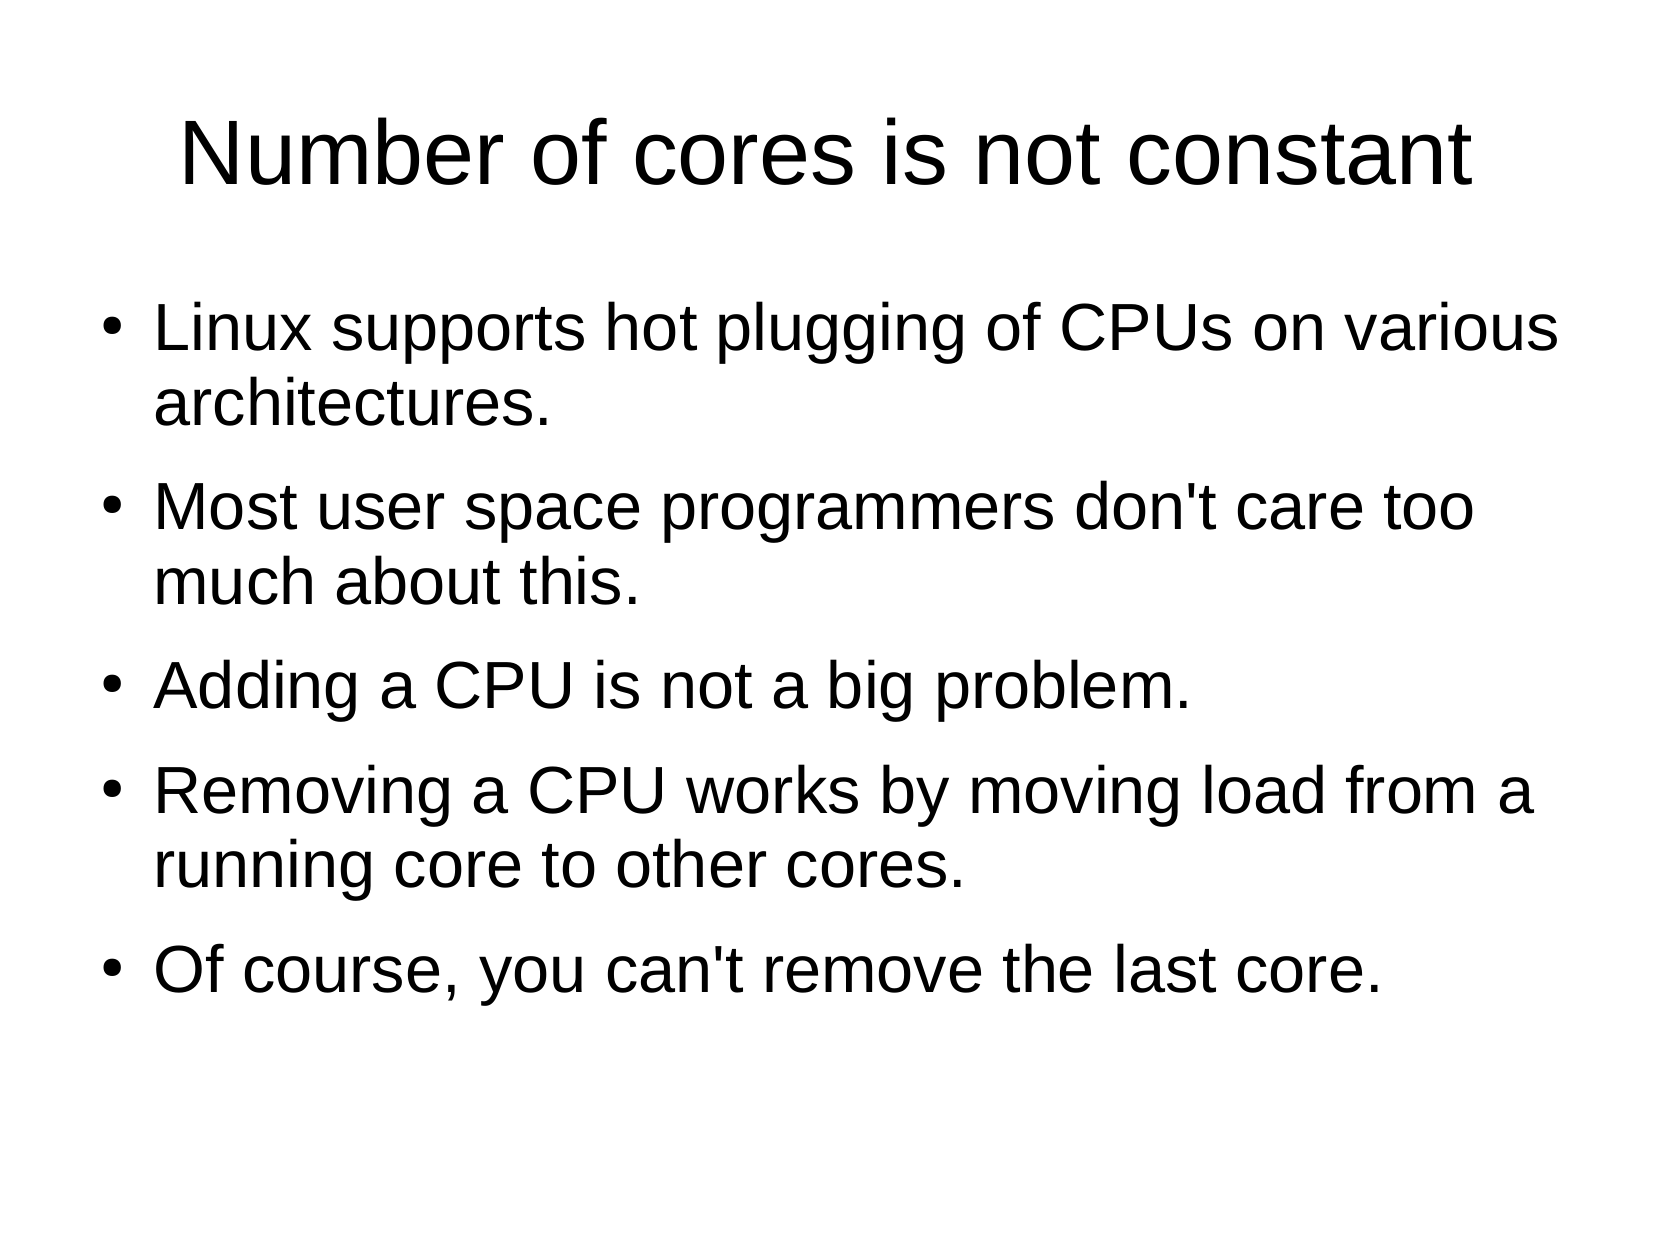

# Number of cores is not constant
Linux supports hot plugging of CPUs on various architectures.
Most user space programmers don't care too much about this.
Adding a CPU is not a big problem.
Removing a CPU works by moving load from a running core to other cores.
Of course, you can't remove the last core.